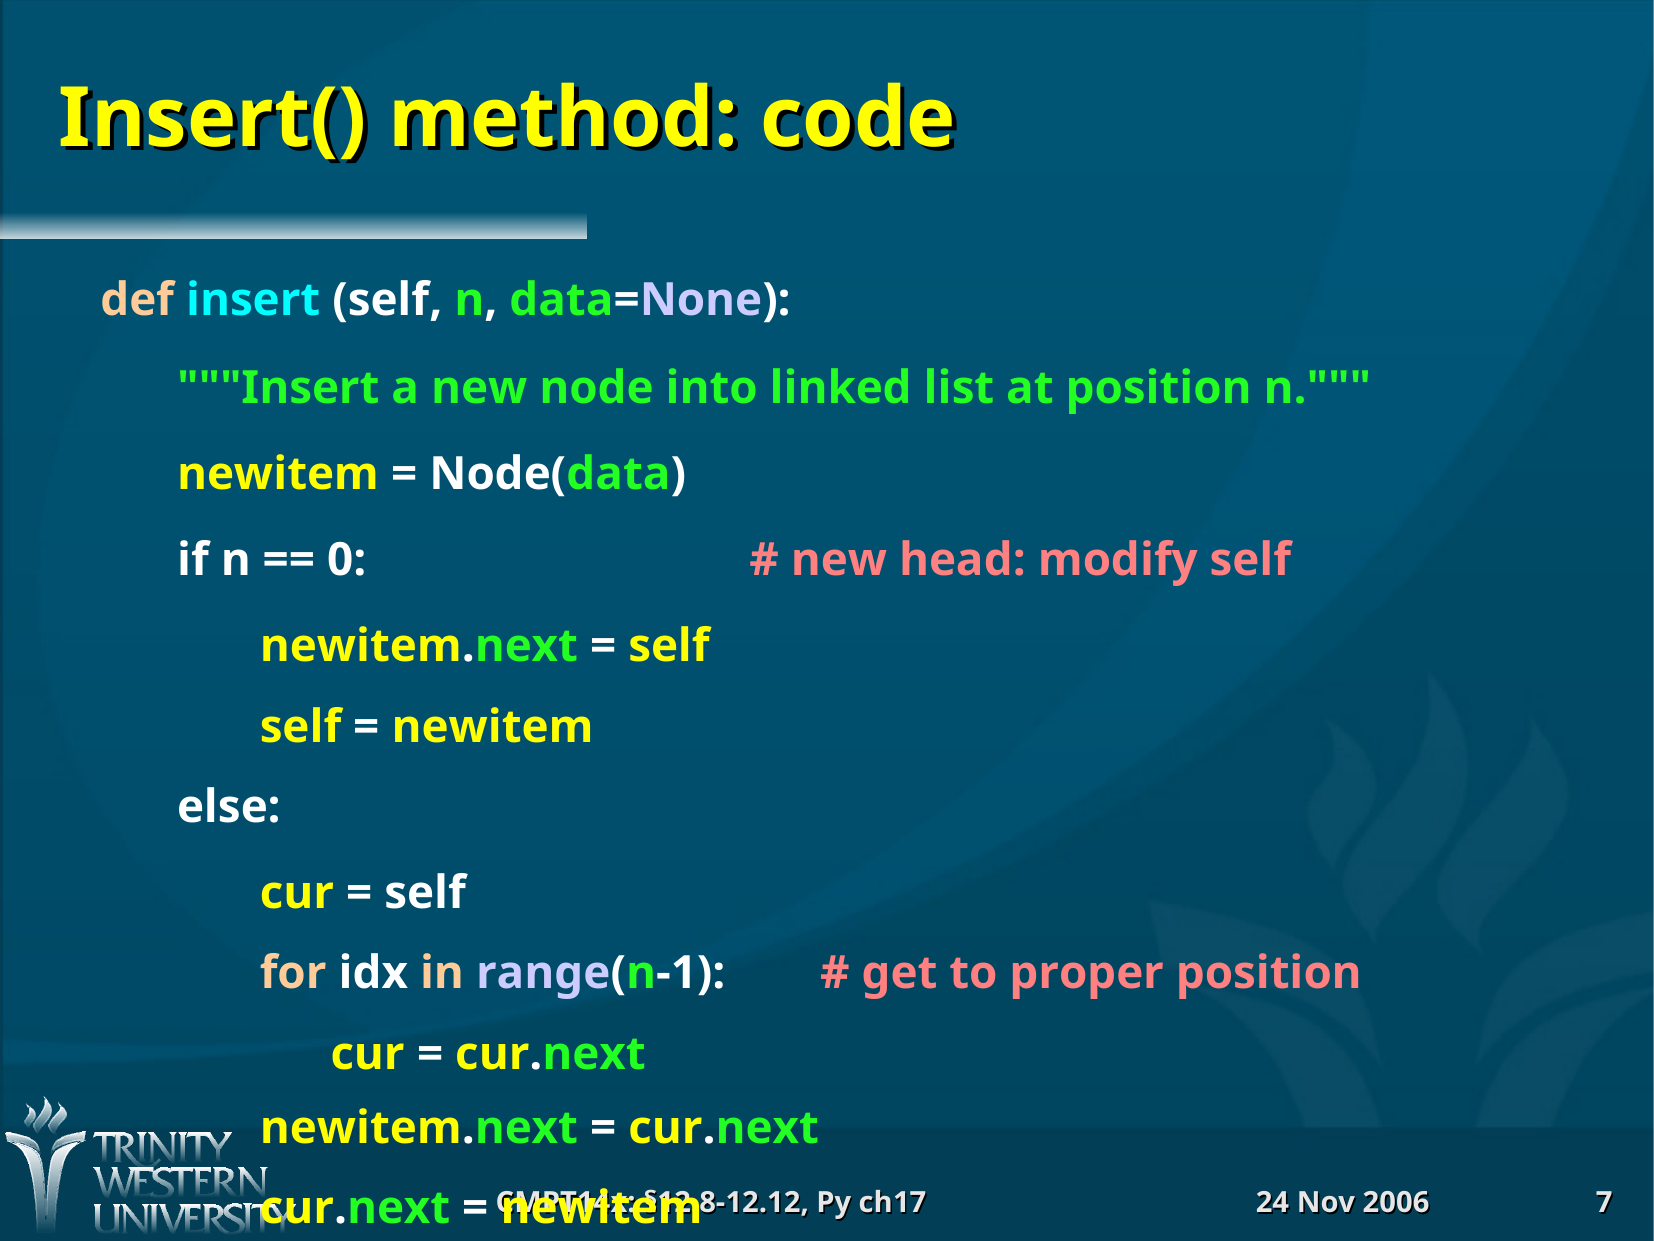

# Insert() method: code
def insert (self, n, data=None):
"""Insert a new node into linked list at position n."""
newitem = Node(data)
if n == 0:						# new head: modify self
newitem.next = self
self = newitem
else:
cur = self
for idx in range(n-1):		# get to proper position
cur = cur.next
newitem.next = cur.next
cur.next = newitem
CMPT14x: §12.8-12.12, Py ch17
24 Nov 2006
7